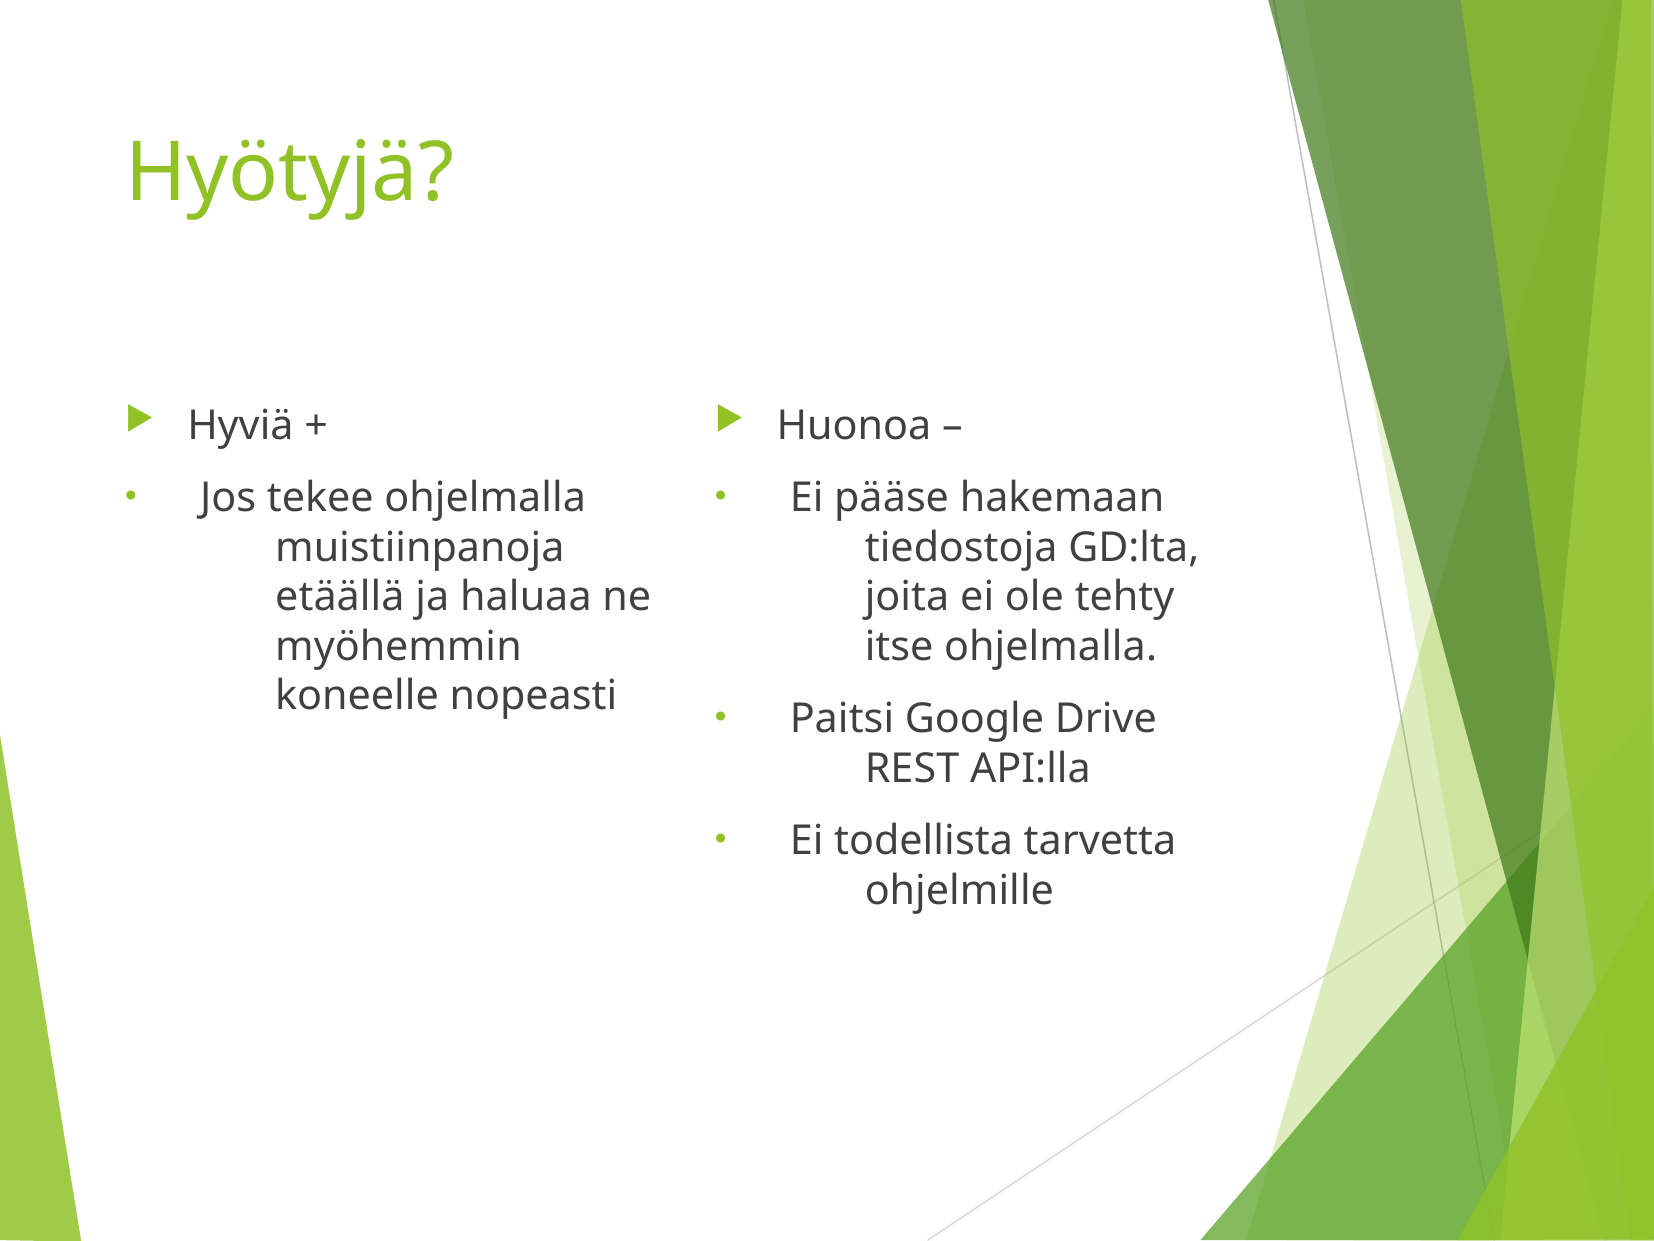

# Hyötyjä?
Hyviä +
Jos tekee ohjelmalla muistiinpanoja etäällä ja haluaa ne myöhemmin koneelle nopeasti
Huonoa –
Ei pääse hakemaan tiedostoja GD:lta, joita ei ole tehty itse ohjelmalla.
Paitsi Google Drive REST API:lla
Ei todellista tarvetta ohjelmille